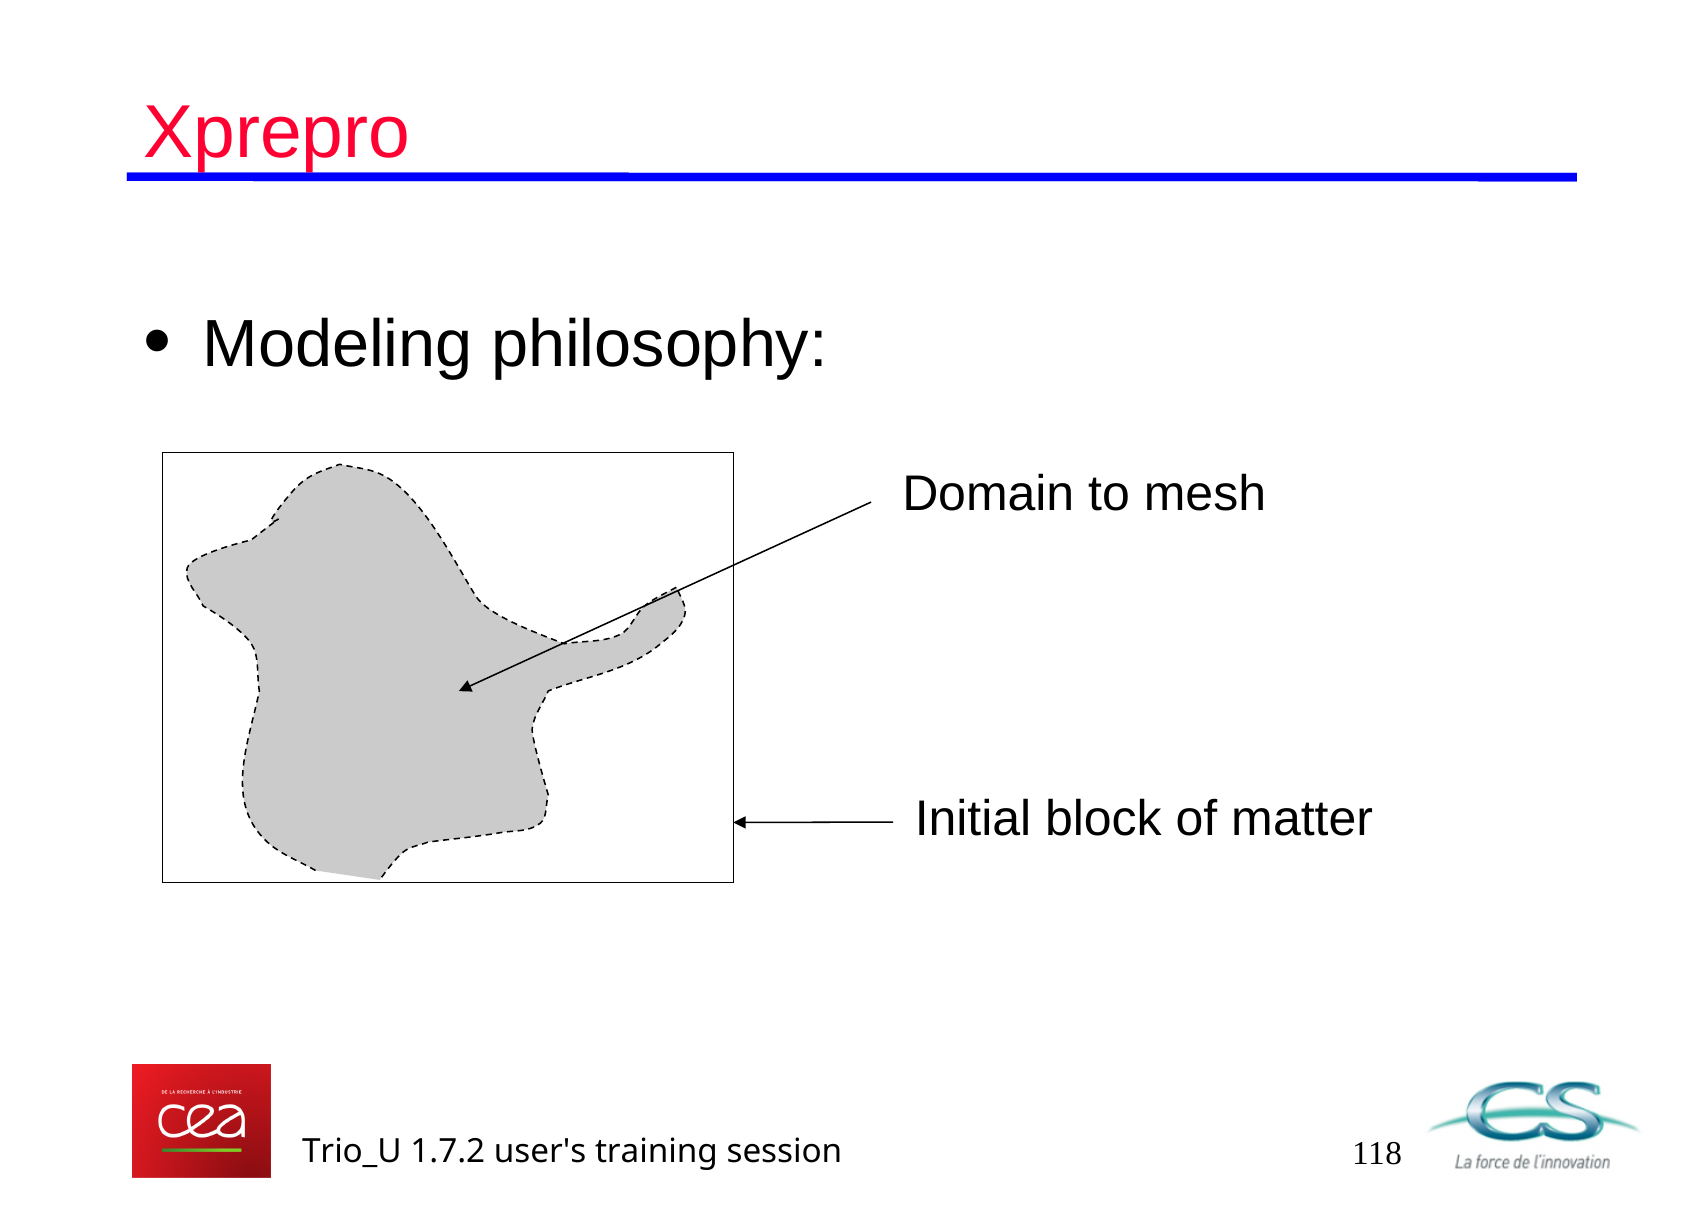

# Xprepro
Modeling philosophy:
Domain to mesh
Initial block of matter
Trio_U 1.7.2 user's training session
118